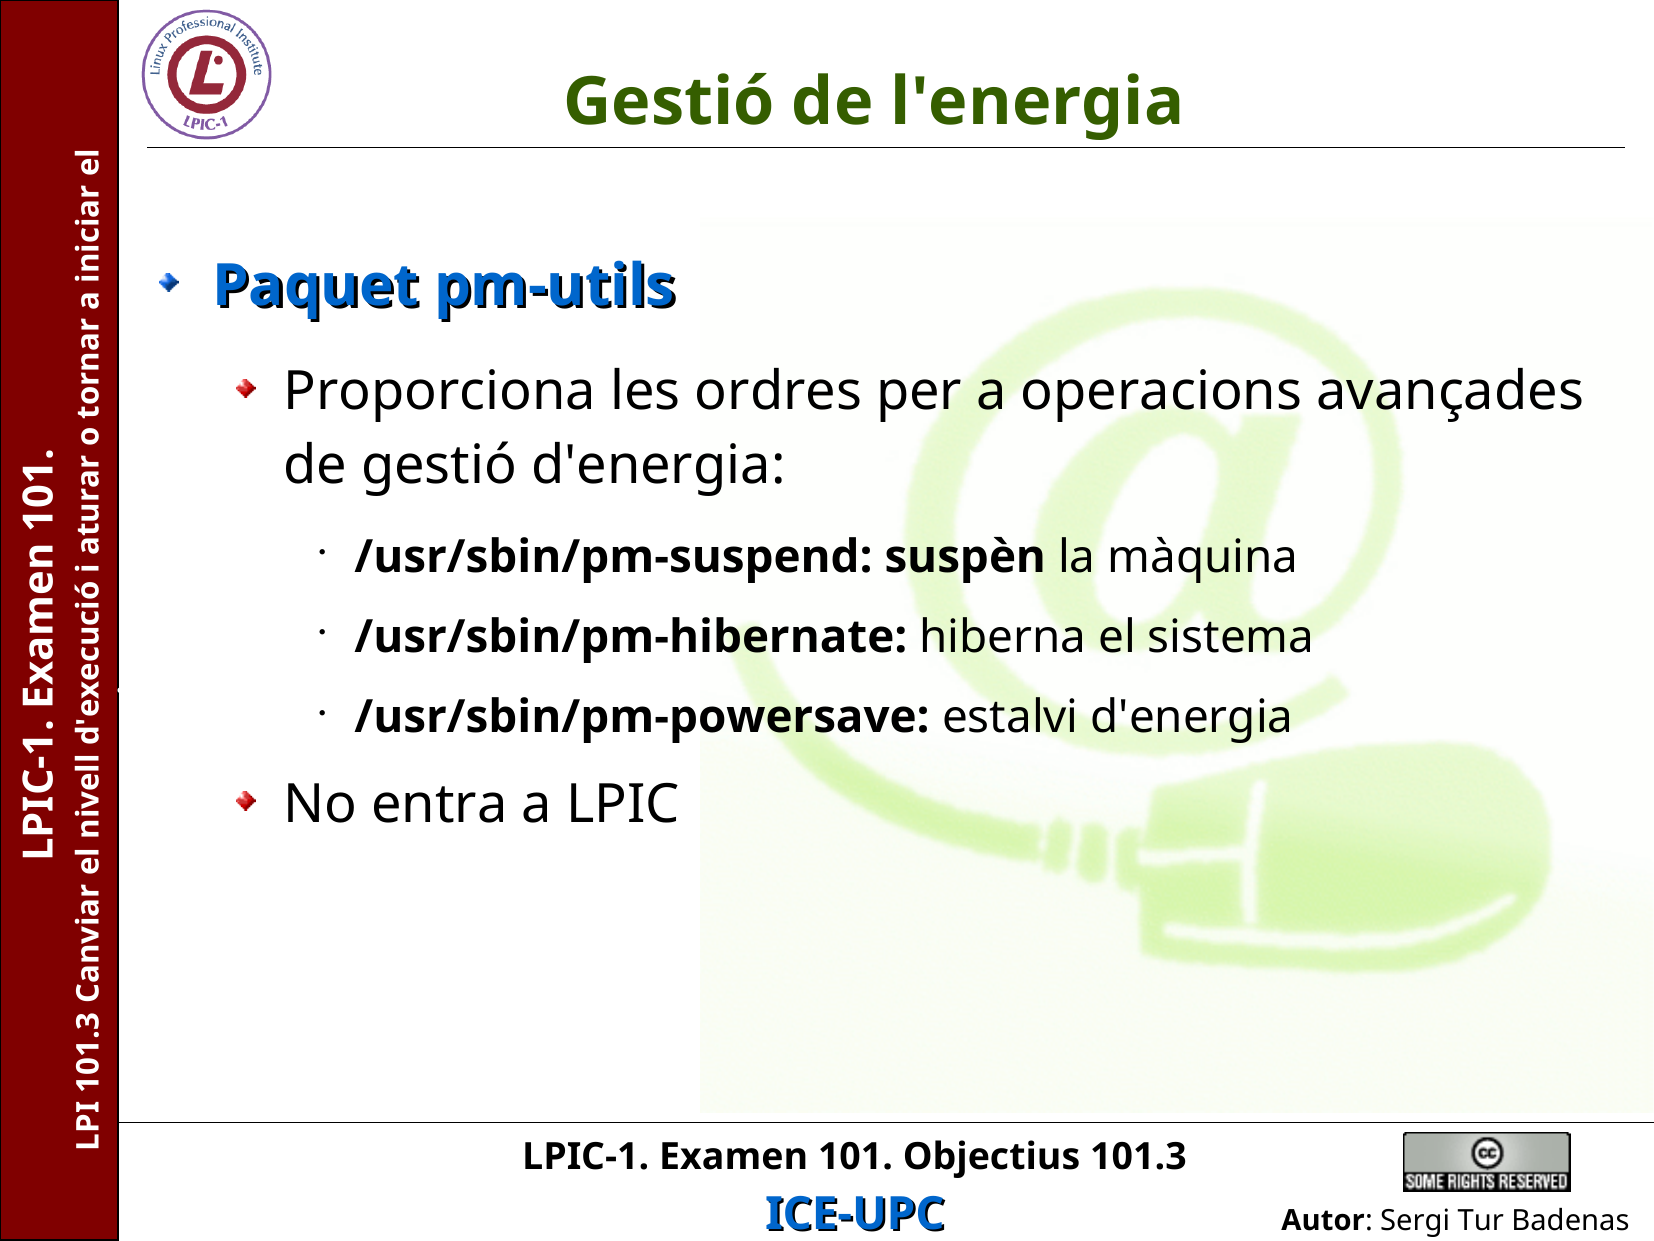

# Gestió de l'energia
Paquet pm-utils
Proporciona les ordres per a operacions avançades de gestió d'energia:
/usr/sbin/pm-suspend: suspèn la màquina
/usr/sbin/pm-hibernate: hiberna el sistema
/usr/sbin/pm-powersave: estalvi d'energia
No entra a LPIC